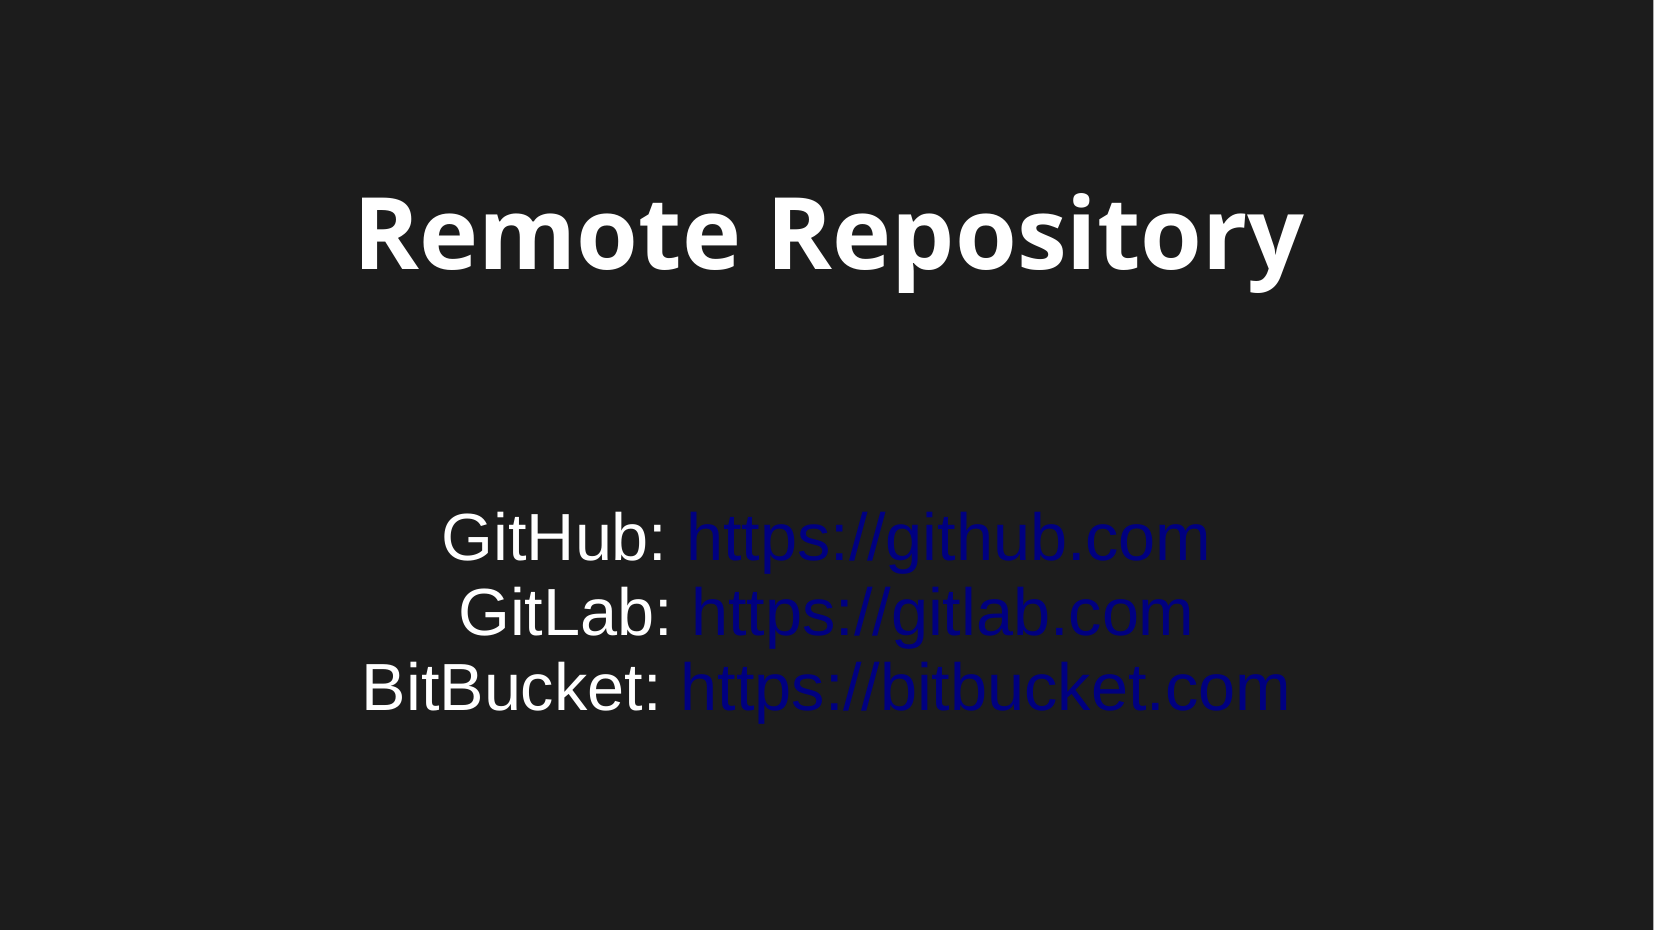

# Remote Repository
GitHub: https://github.com
GitLab: https://gitlab.com
BitBucket: https://bitbucket.com